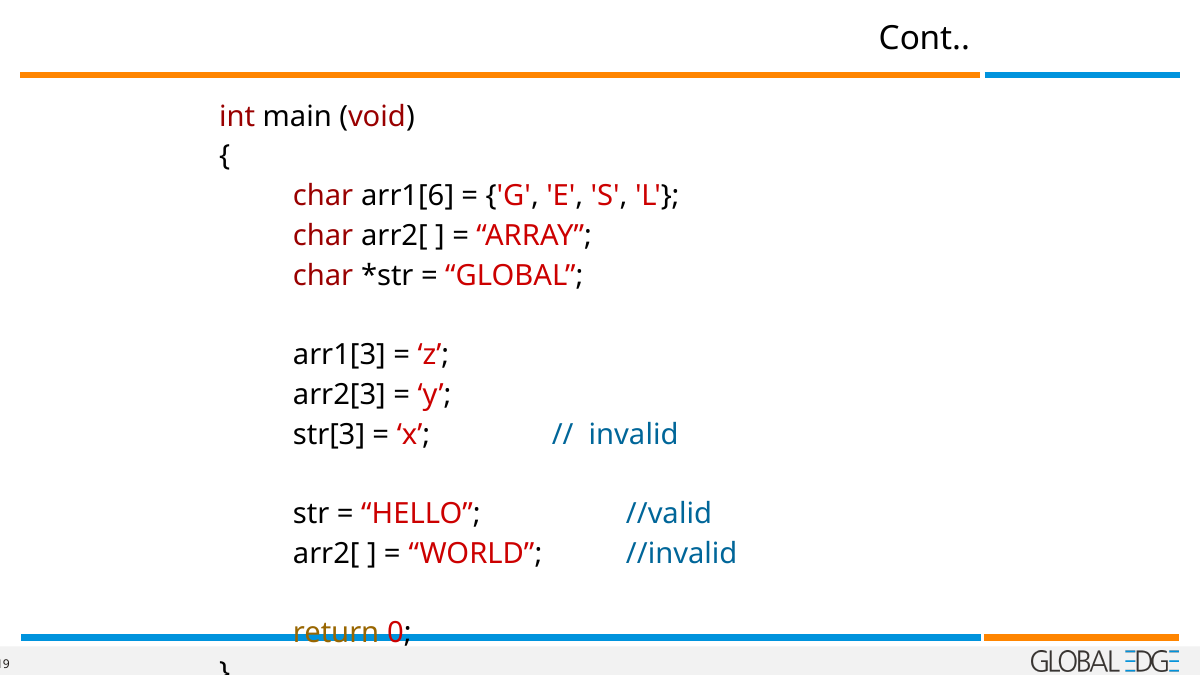

# Cont..
int main (void)
{
	char arr1[6] = {'G', 'E', 'S', 'L'};
	char arr2[ ] = “ARRAY”;
	char *str = “GLOBAL”;
	arr1[3] = ‘z’;
	arr2[3] = ‘y’;
	str[3] = ‘x’;		 // invalid
	str = “HELLO”;		 //valid
	arr2[ ] = “WORLD”;	 //invalid
	return 0;
}